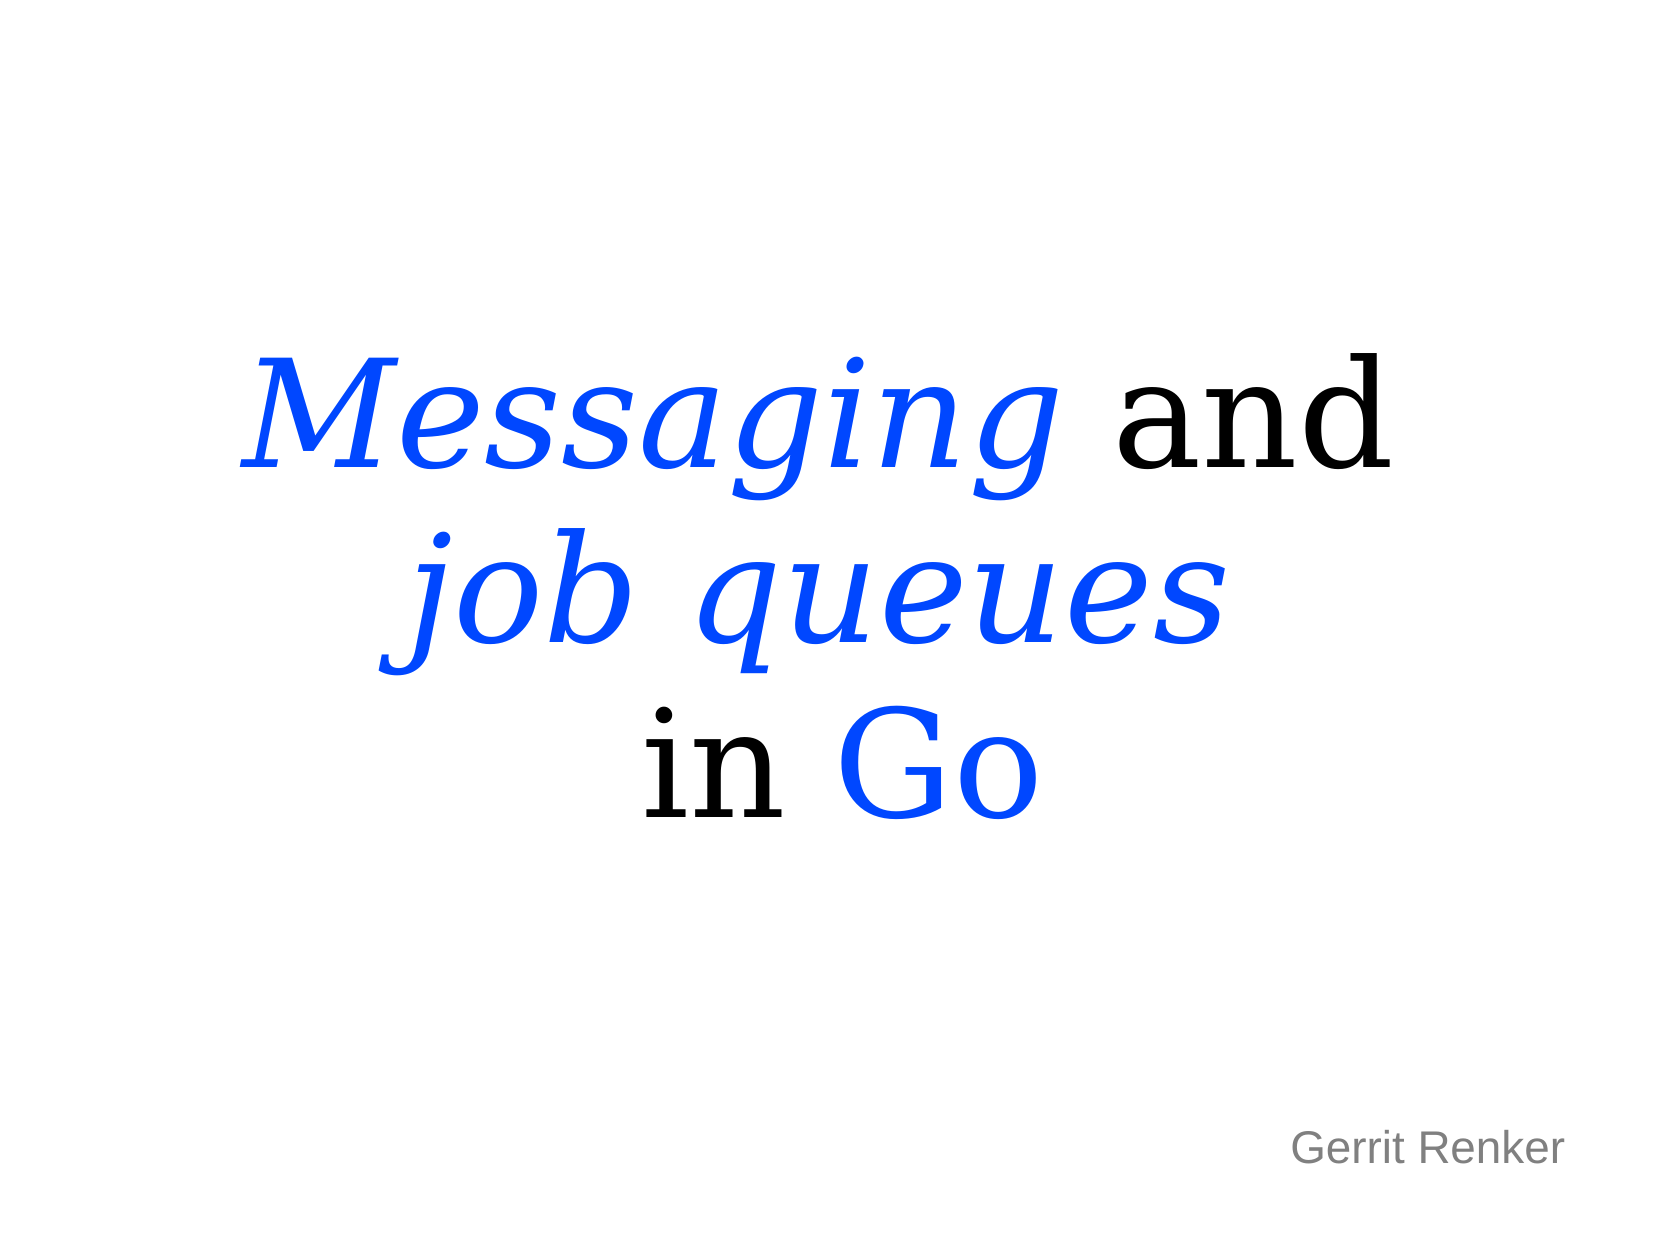

# Messaging and
job queues
in Go
Gerrit Renker